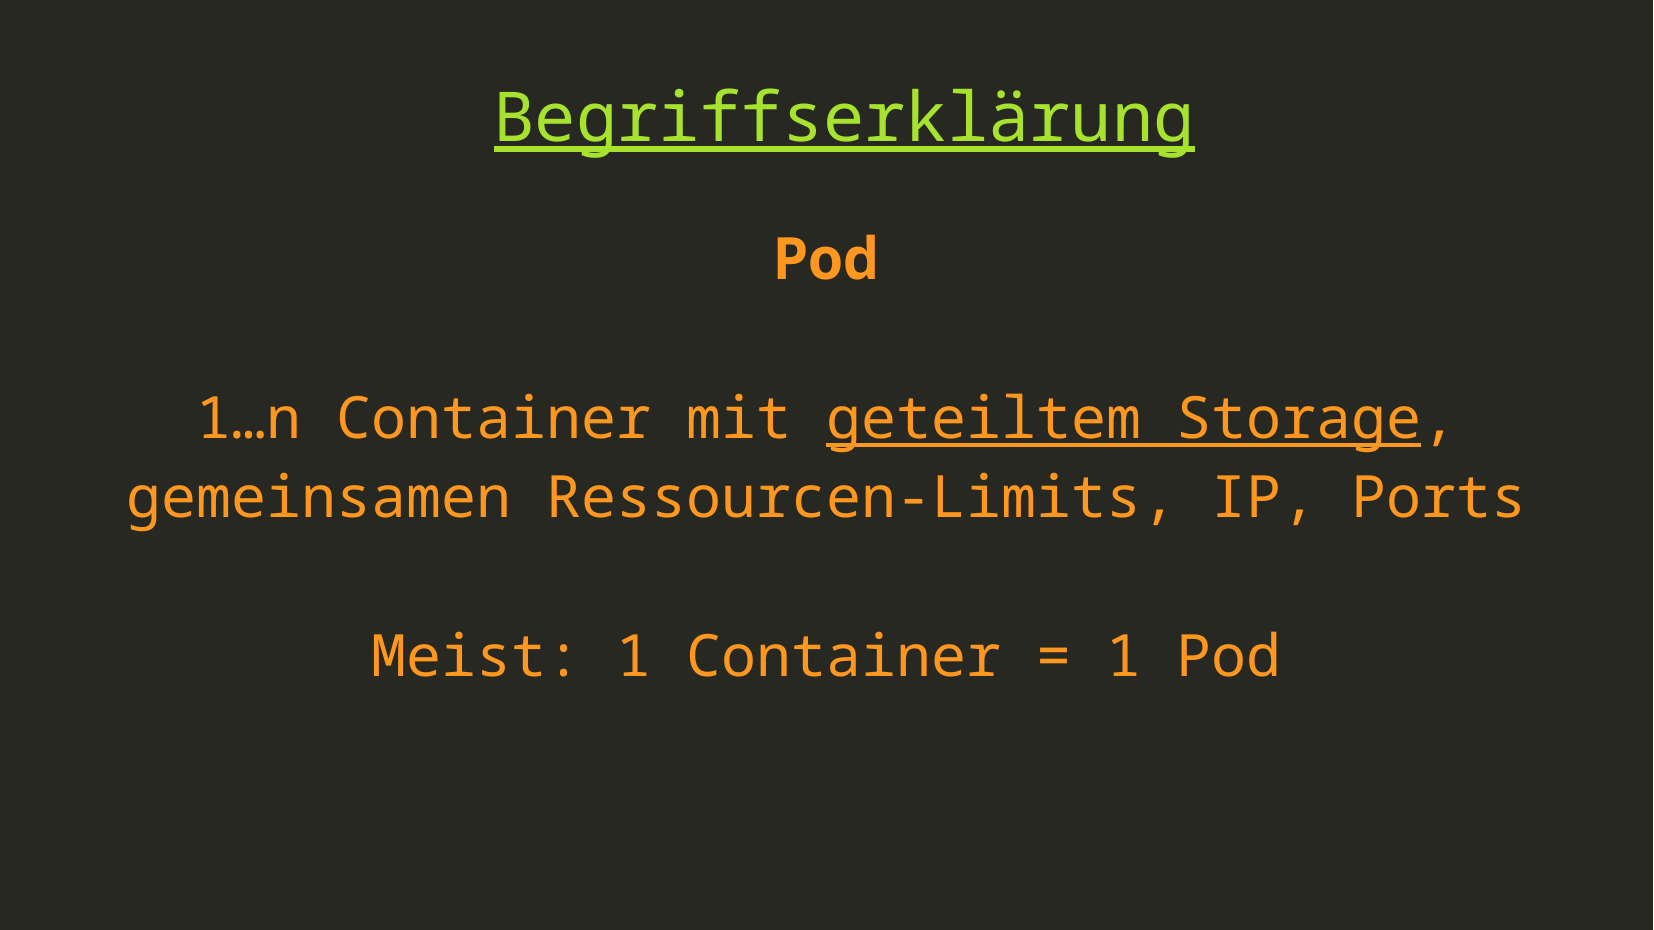

# Begriffserklärung
Pod
1…n Container mit geteiltem Storage, gemeinsamen Ressourcen-Limits, IP, Ports
Meist: 1 Container = 1 Pod